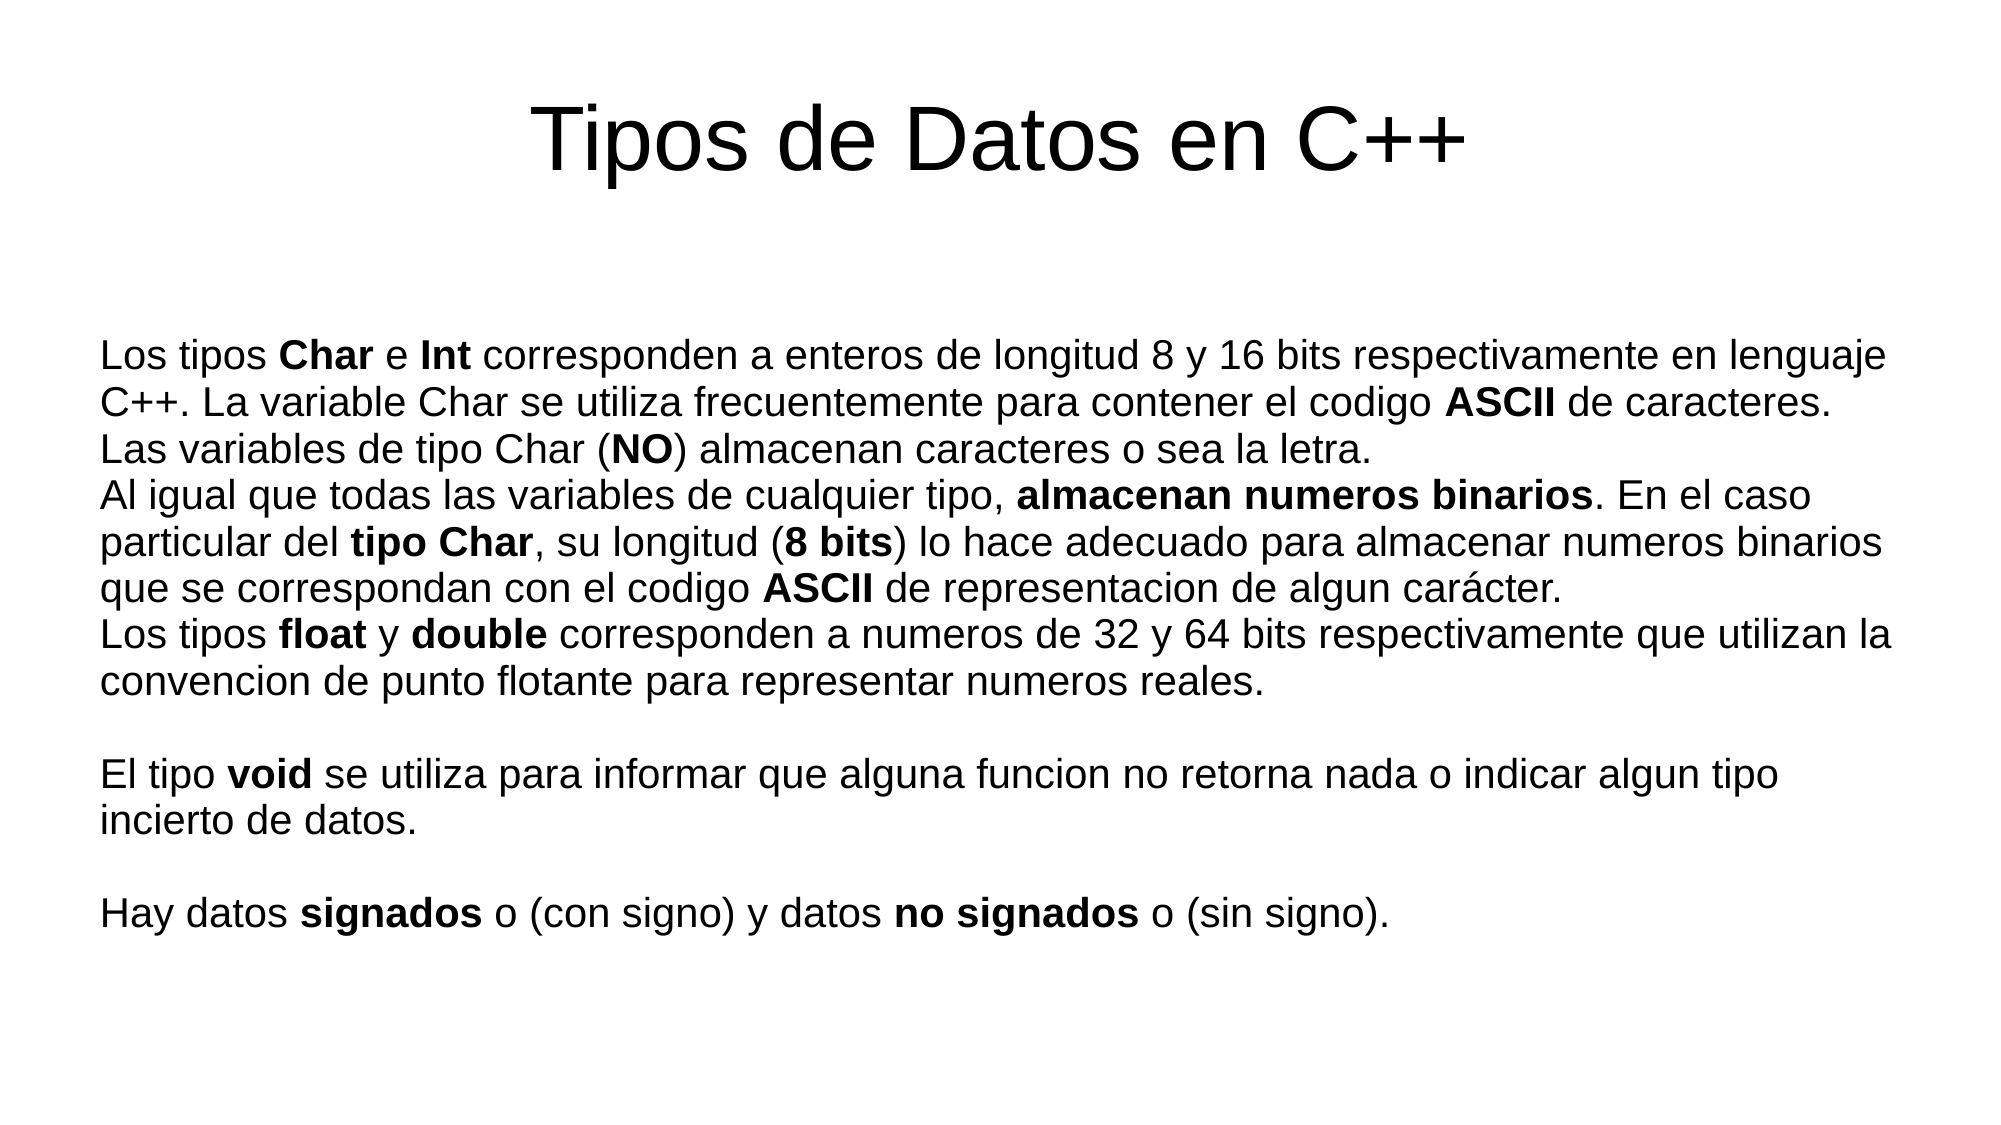

# Tipos de Datos en C++
Los tipos Char e Int corresponden a enteros de longitud 8 y 16 bits respectivamente en lenguaje C++. La variable Char se utiliza frecuentemente para contener el codigo ASCII de caracteres.
Las variables de tipo Char (NO) almacenan caracteres o sea la letra.
Al igual que todas las variables de cualquier tipo, almacenan numeros binarios. En el caso particular del tipo Char, su longitud (8 bits) lo hace adecuado para almacenar numeros binarios que se correspondan con el codigo ASCII de representacion de algun carácter.
Los tipos float y double corresponden a numeros de 32 y 64 bits respectivamente que utilizan la convencion de punto flotante para representar numeros reales.
El tipo void se utiliza para informar que alguna funcion no retorna nada o indicar algun tipo incierto de datos.
Hay datos signados o (con signo) y datos no signados o (sin signo).